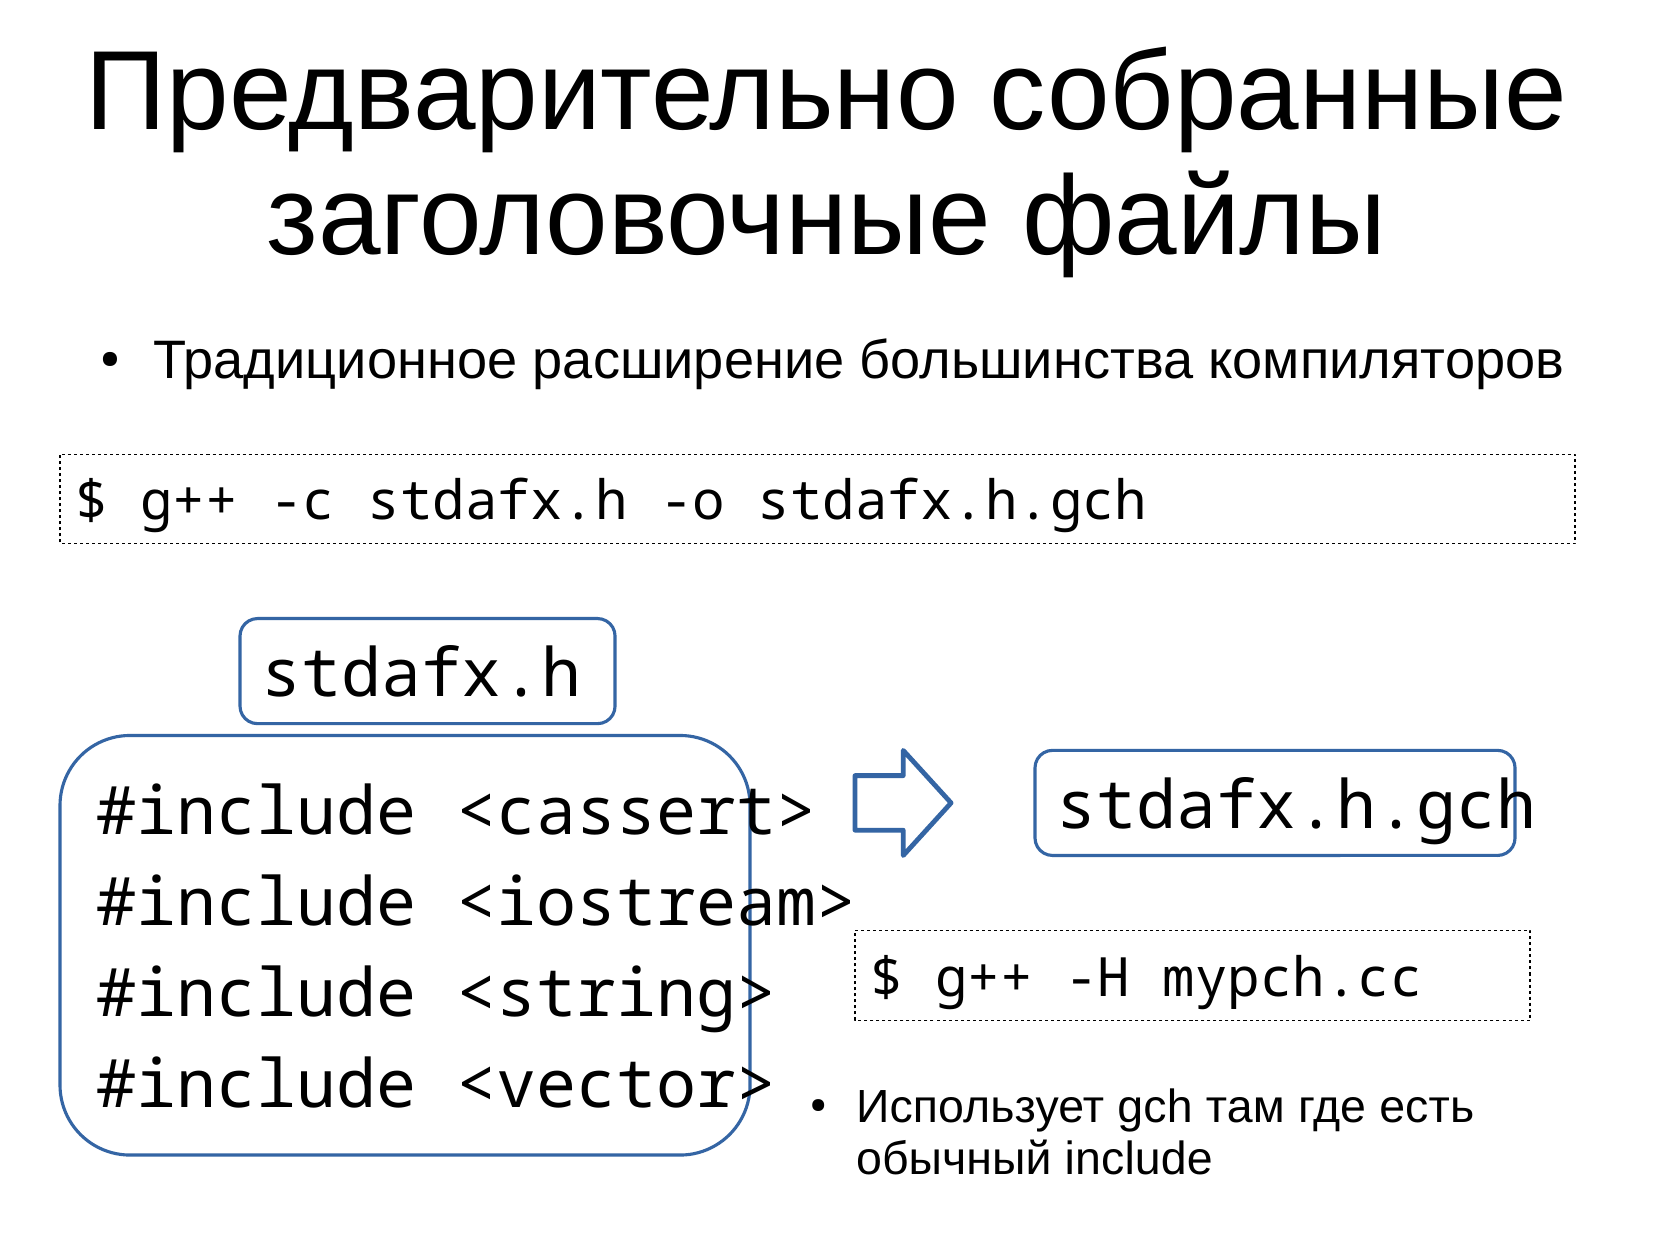

# Предварительно собранные заголовочные файлы
Традиционное расширение большинства компиляторов
$ g++ -c stdafx.h -o stdafx.h.gch
stdafx.h
#include <cassert>
#include <iostream>
#include <string>
#include <vector>
stdafx.h.gch
$ g++ -H mypch.cc
Использует gch там где есть обычный include